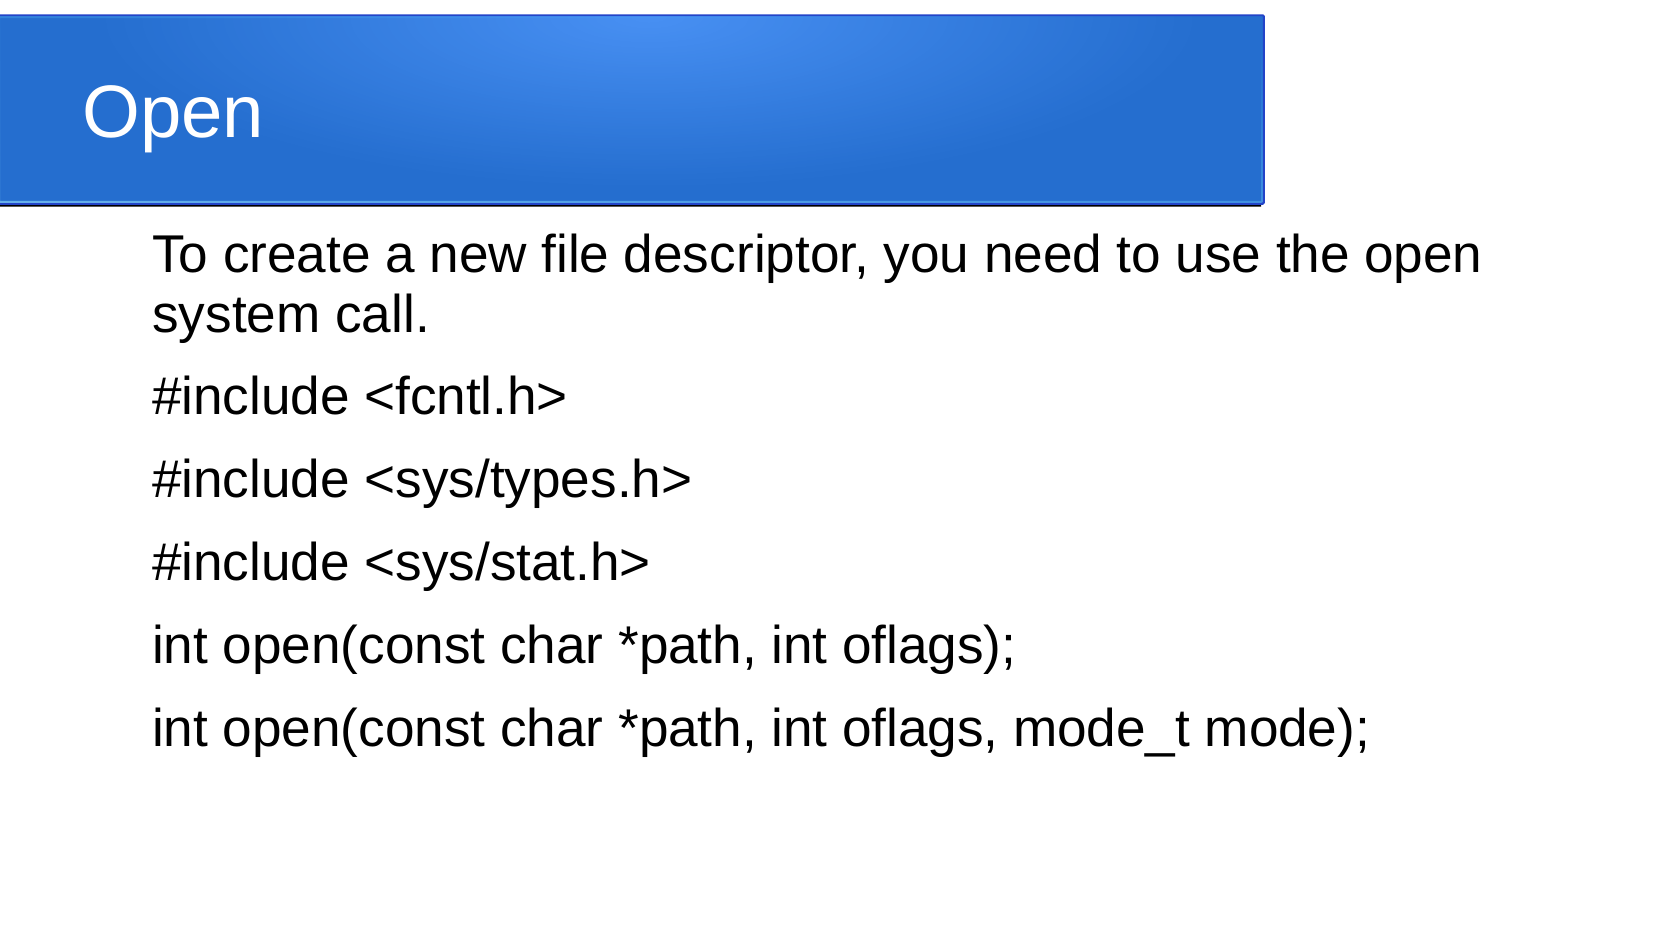

# Open
To create a new file descriptor, you need to use the open system call.
#include <fcntl.h>
#include <sys/types.h>
#include <sys/stat.h>
int open(const char *path, int oflags);
int open(const char *path, int oflags, mode_t mode);